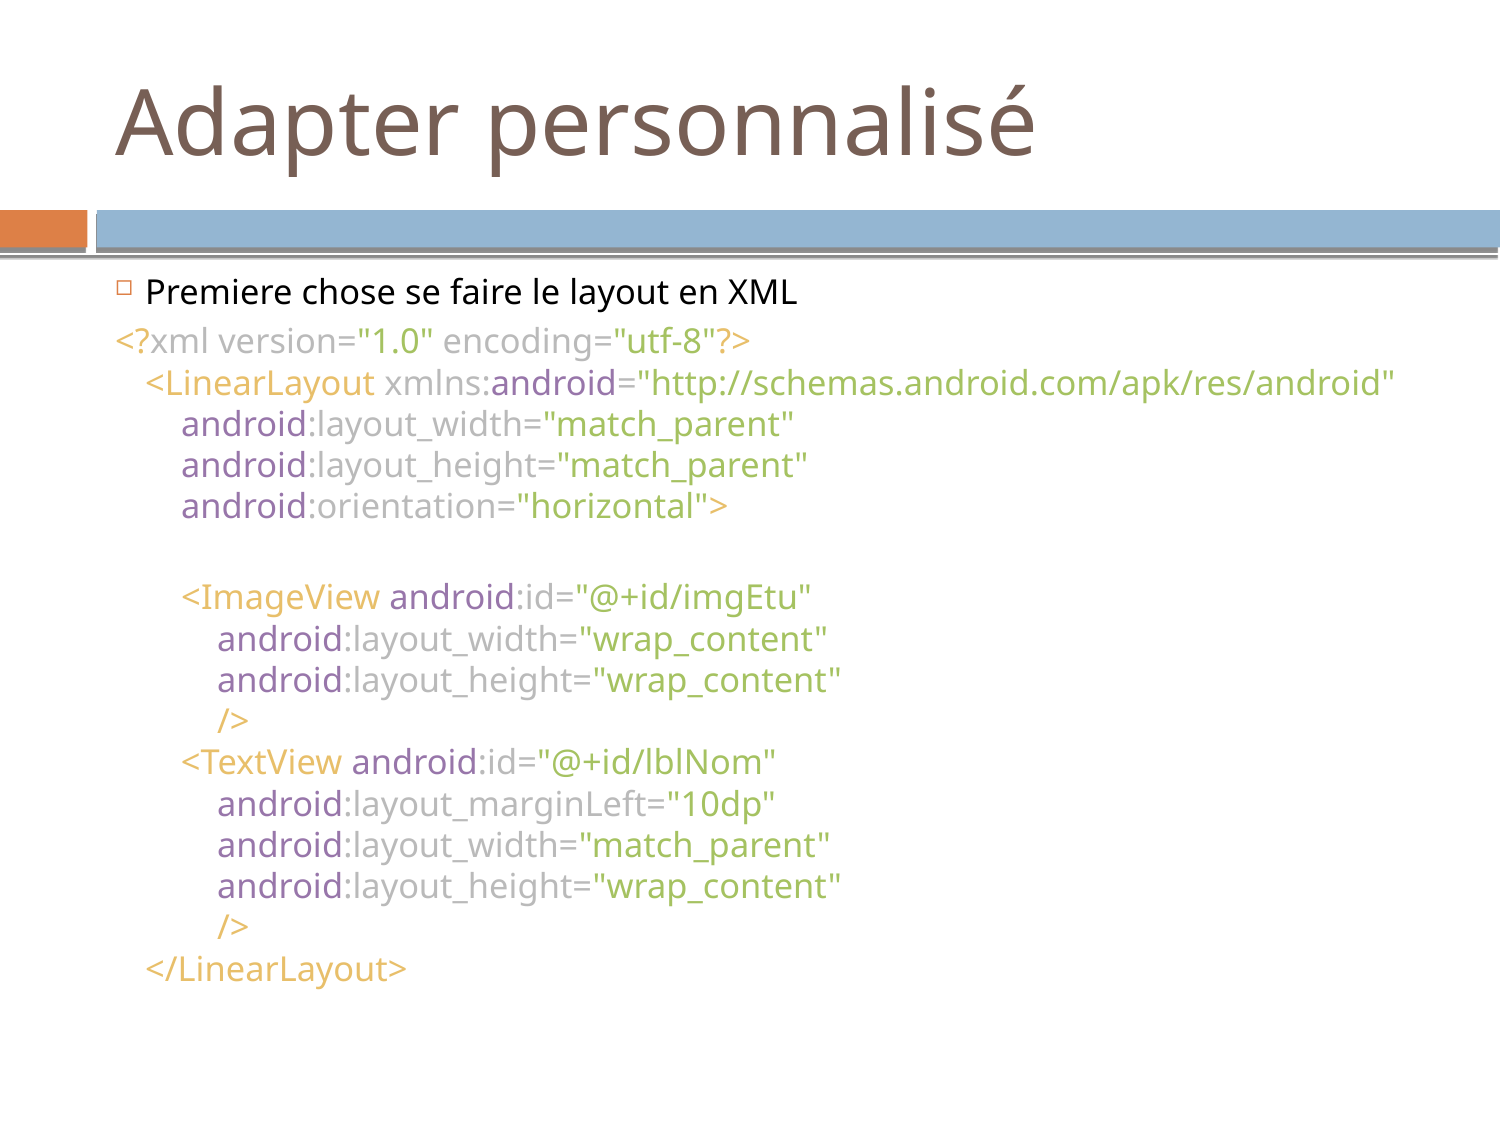

# Adapter personnalisé
Premiere chose se faire le layout en XML
<?xml version="1.0" encoding="utf-8"?>
<LinearLayout xmlns:android="http://schemas.android.com/apk/res/android"
 android:layout_width="match_parent"
 android:layout_height="match_parent"
 android:orientation="horizontal">
 <ImageView android:id="@+id/imgEtu"
 android:layout_width="wrap_content"
 android:layout_height="wrap_content"
 />
 <TextView android:id="@+id/lblNom"
 android:layout_marginLeft="10dp"
 android:layout_width="match_parent"
 android:layout_height="wrap_content"
 />
</LinearLayout>